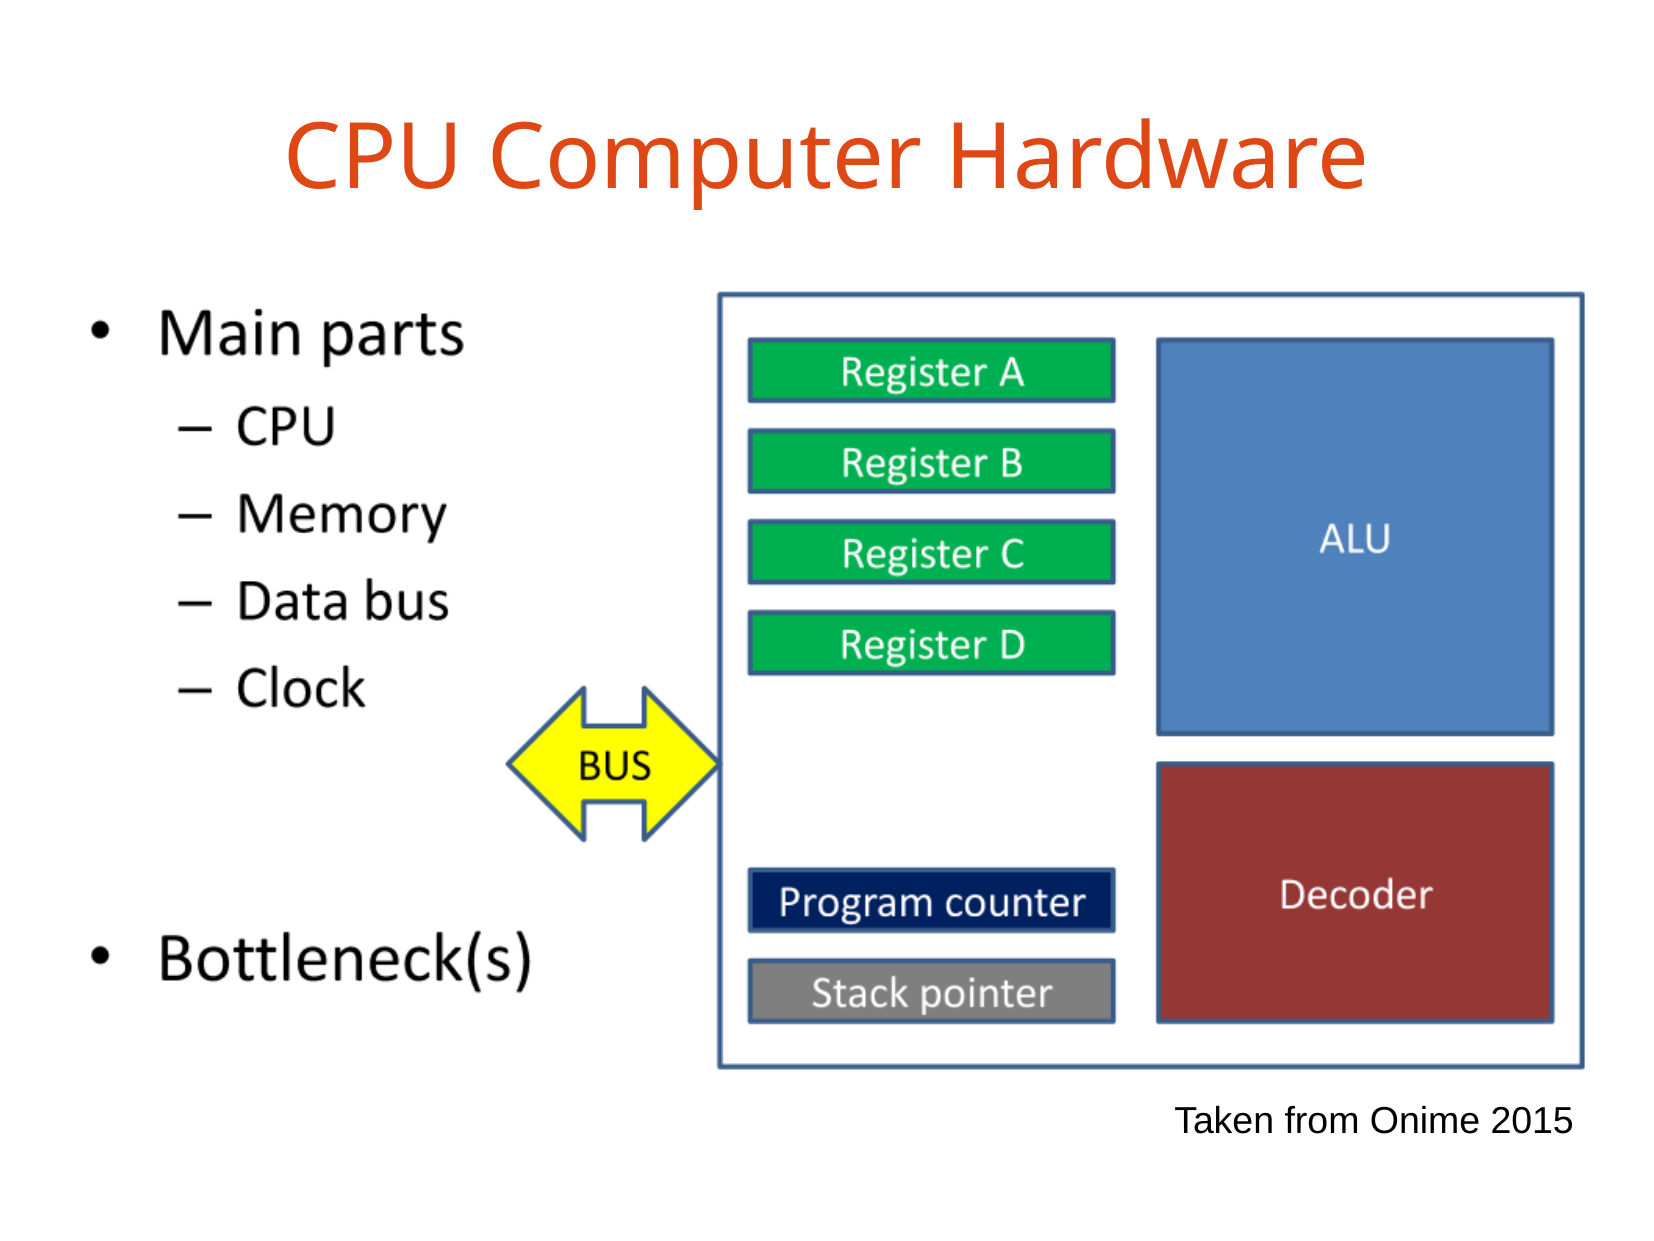

# CPU Computer Hardware
Taken from Onime 2015